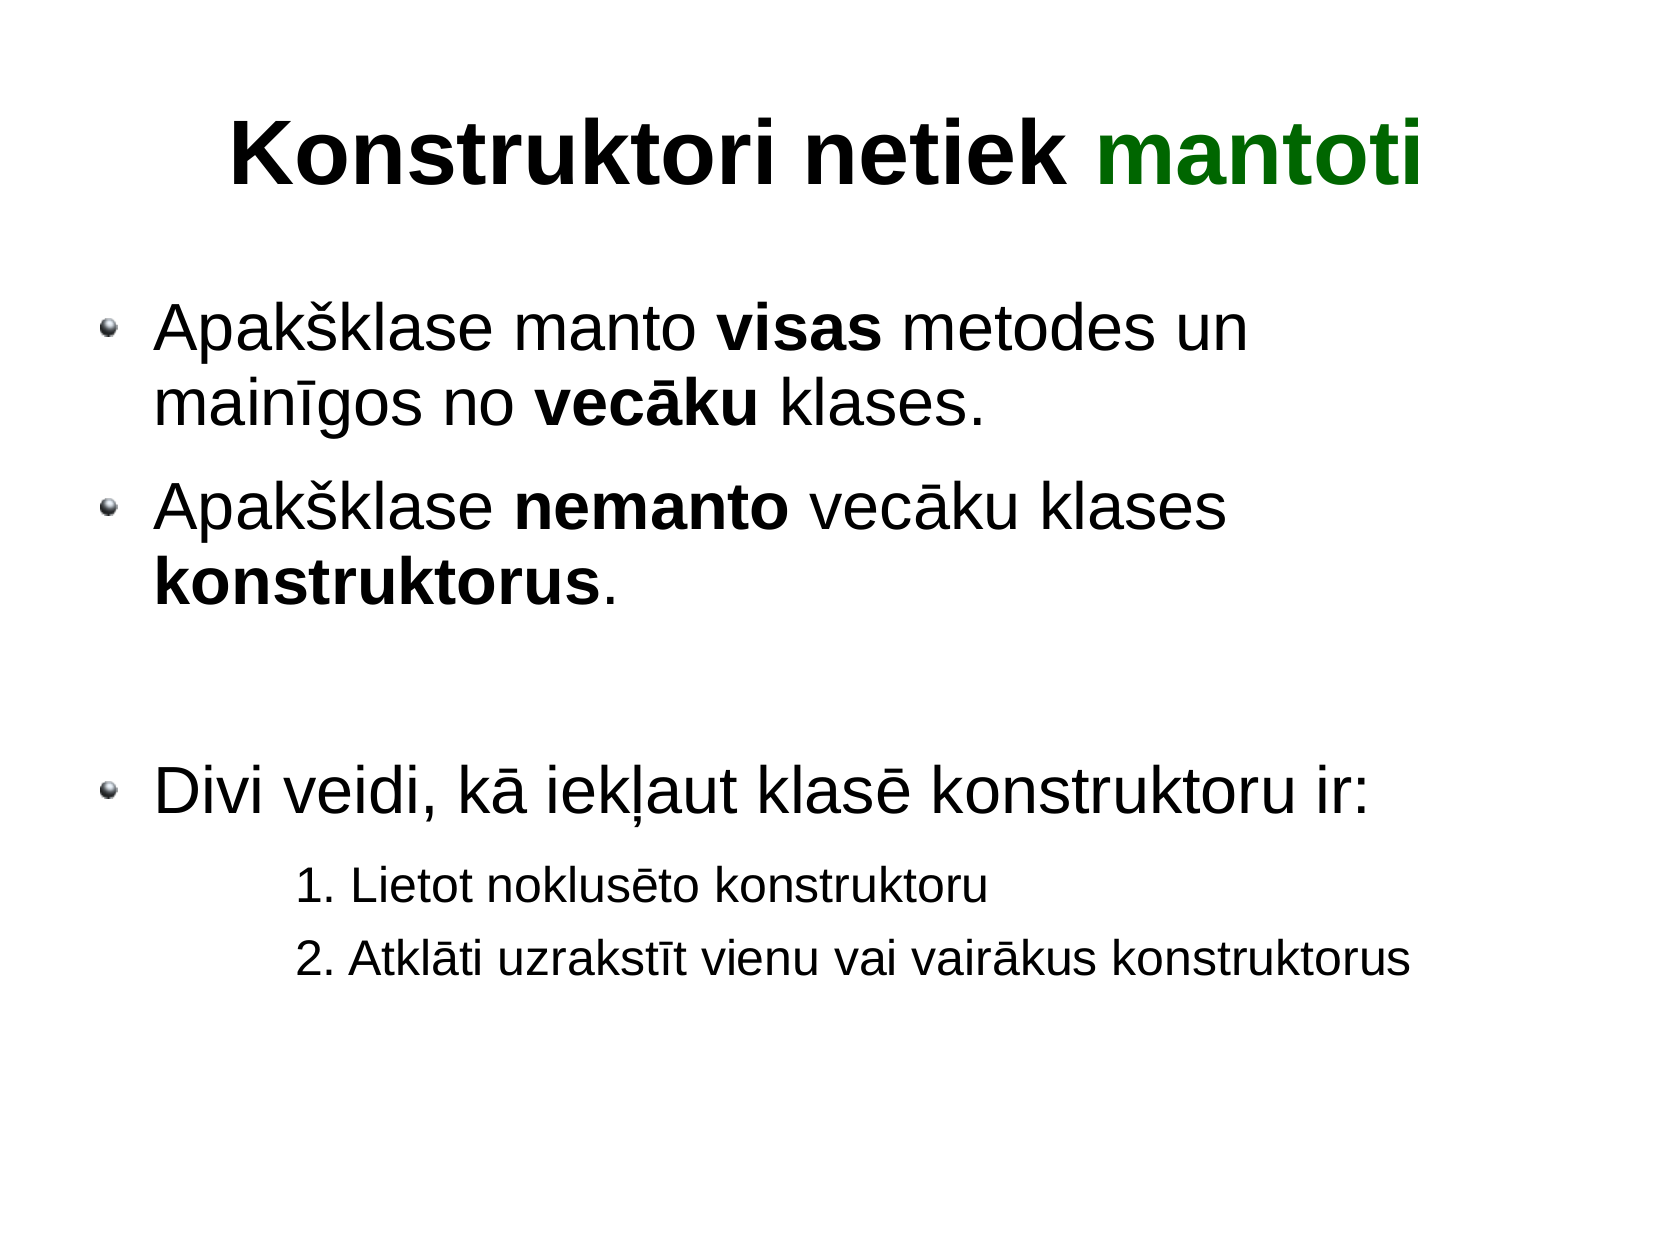

# Konstruktori netiek mantoti
Apakšklase manto visas metodes un mainīgos no vecāku klases.
Apakšklase nemanto vecāku klases konstruktorus.
Divi veidi, kā iekļaut klasē konstruktoru ir:
1. Lietot noklusēto konstruktoru
2. Atklāti uzrakstīt vienu vai vairākus konstruktorus